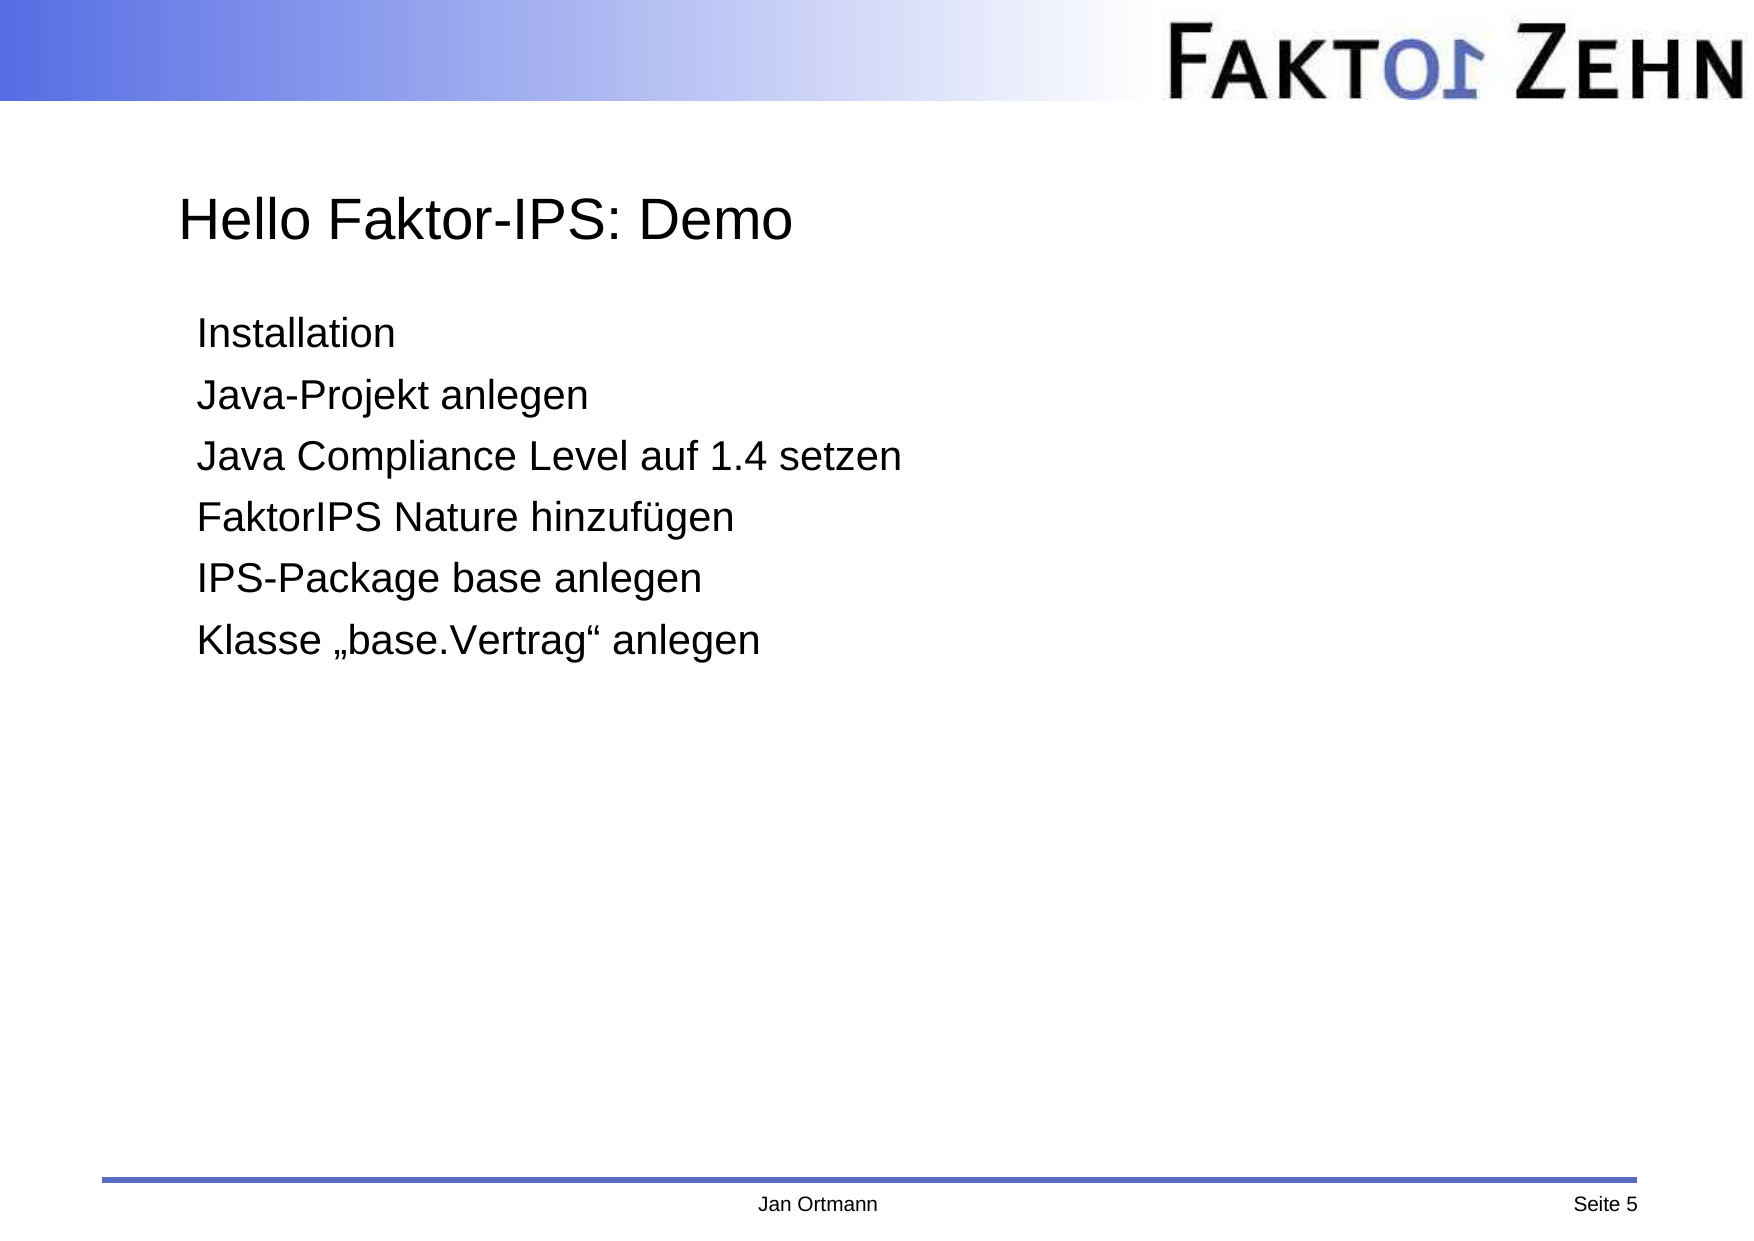

# Hello Faktor-IPS: Demo
Installation
Java-Projekt anlegen
Java Compliance Level auf 1.4 setzen
FaktorIPS Nature hinzufügen
IPS-Package base anlegen
Klasse „base.Vertrag“ anlegen